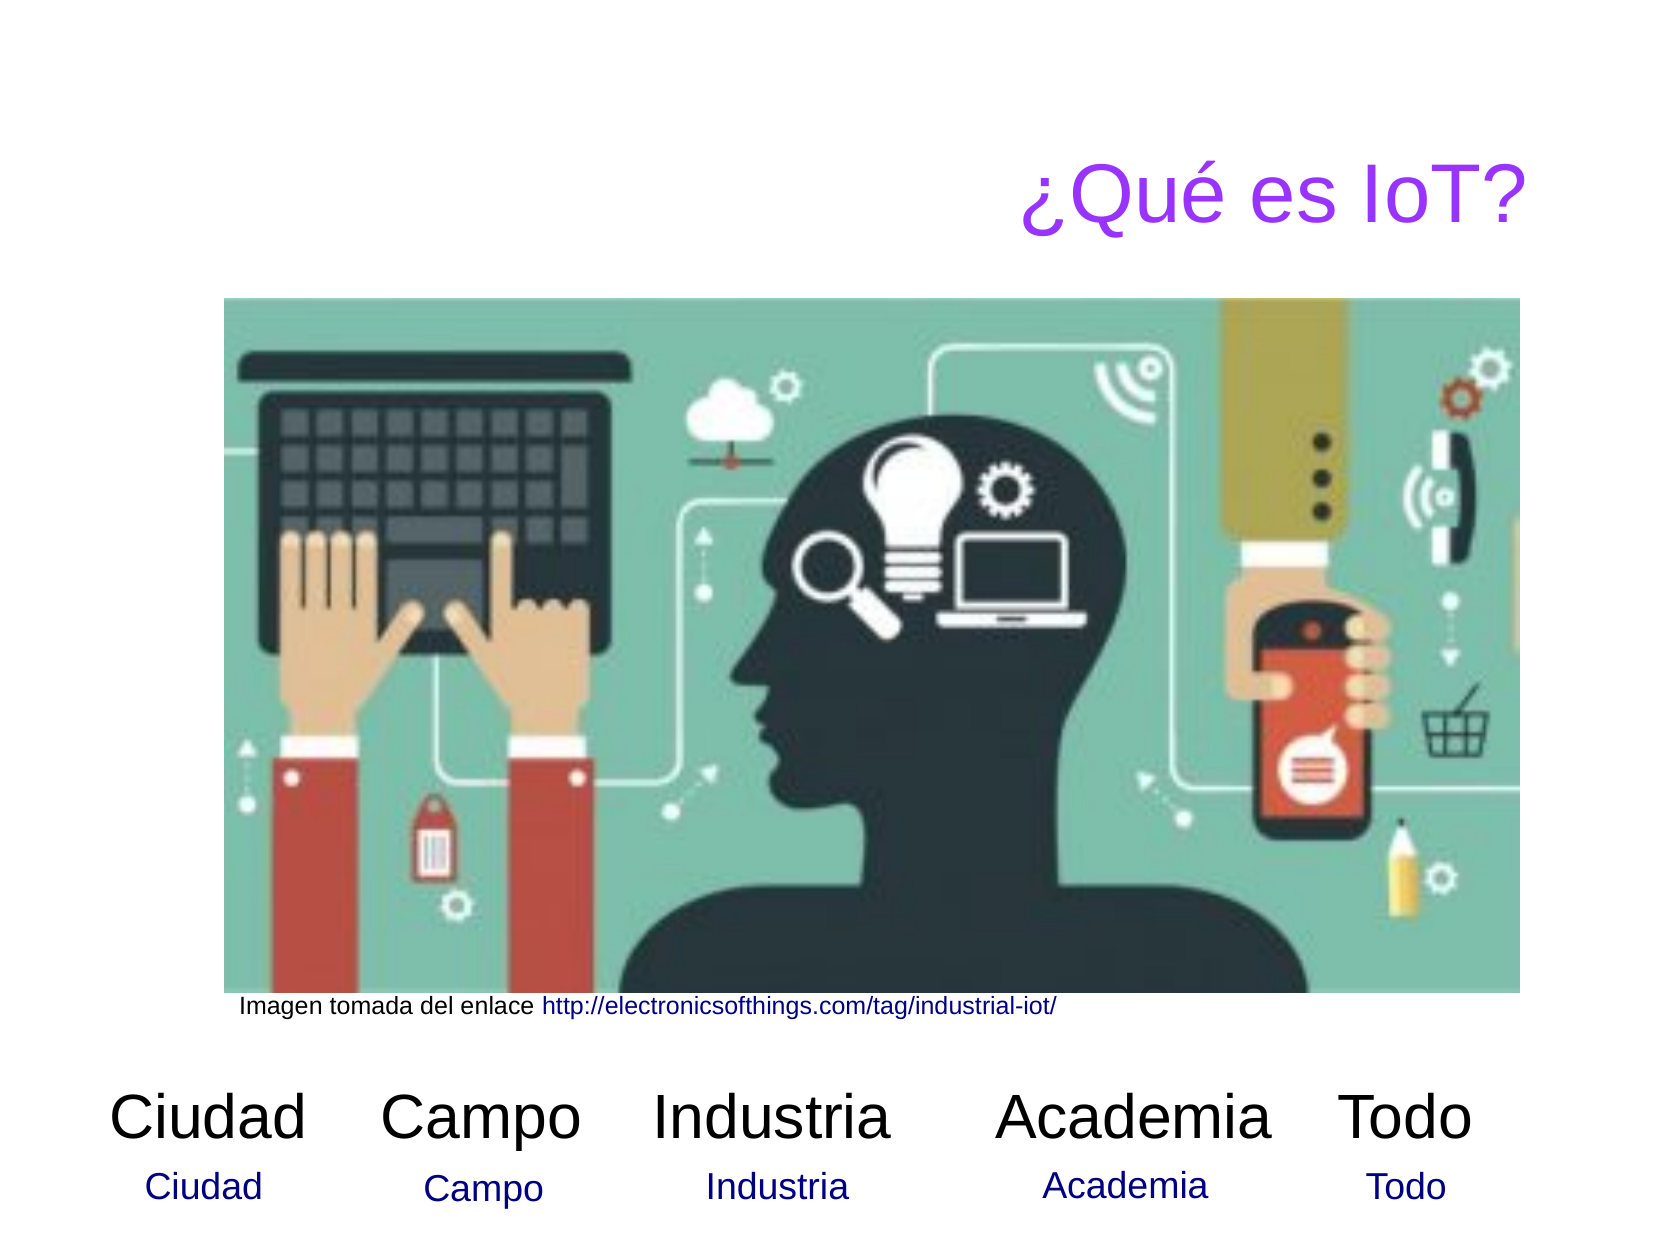

¿Qué es IoT?
Imagen tomada del enlace http://electronicsofthings.com/tag/industrial-iot/
Ciudad
Campo
Industria
Academia
Todo
Academia
Ciudad
Industria
Todo
Campo